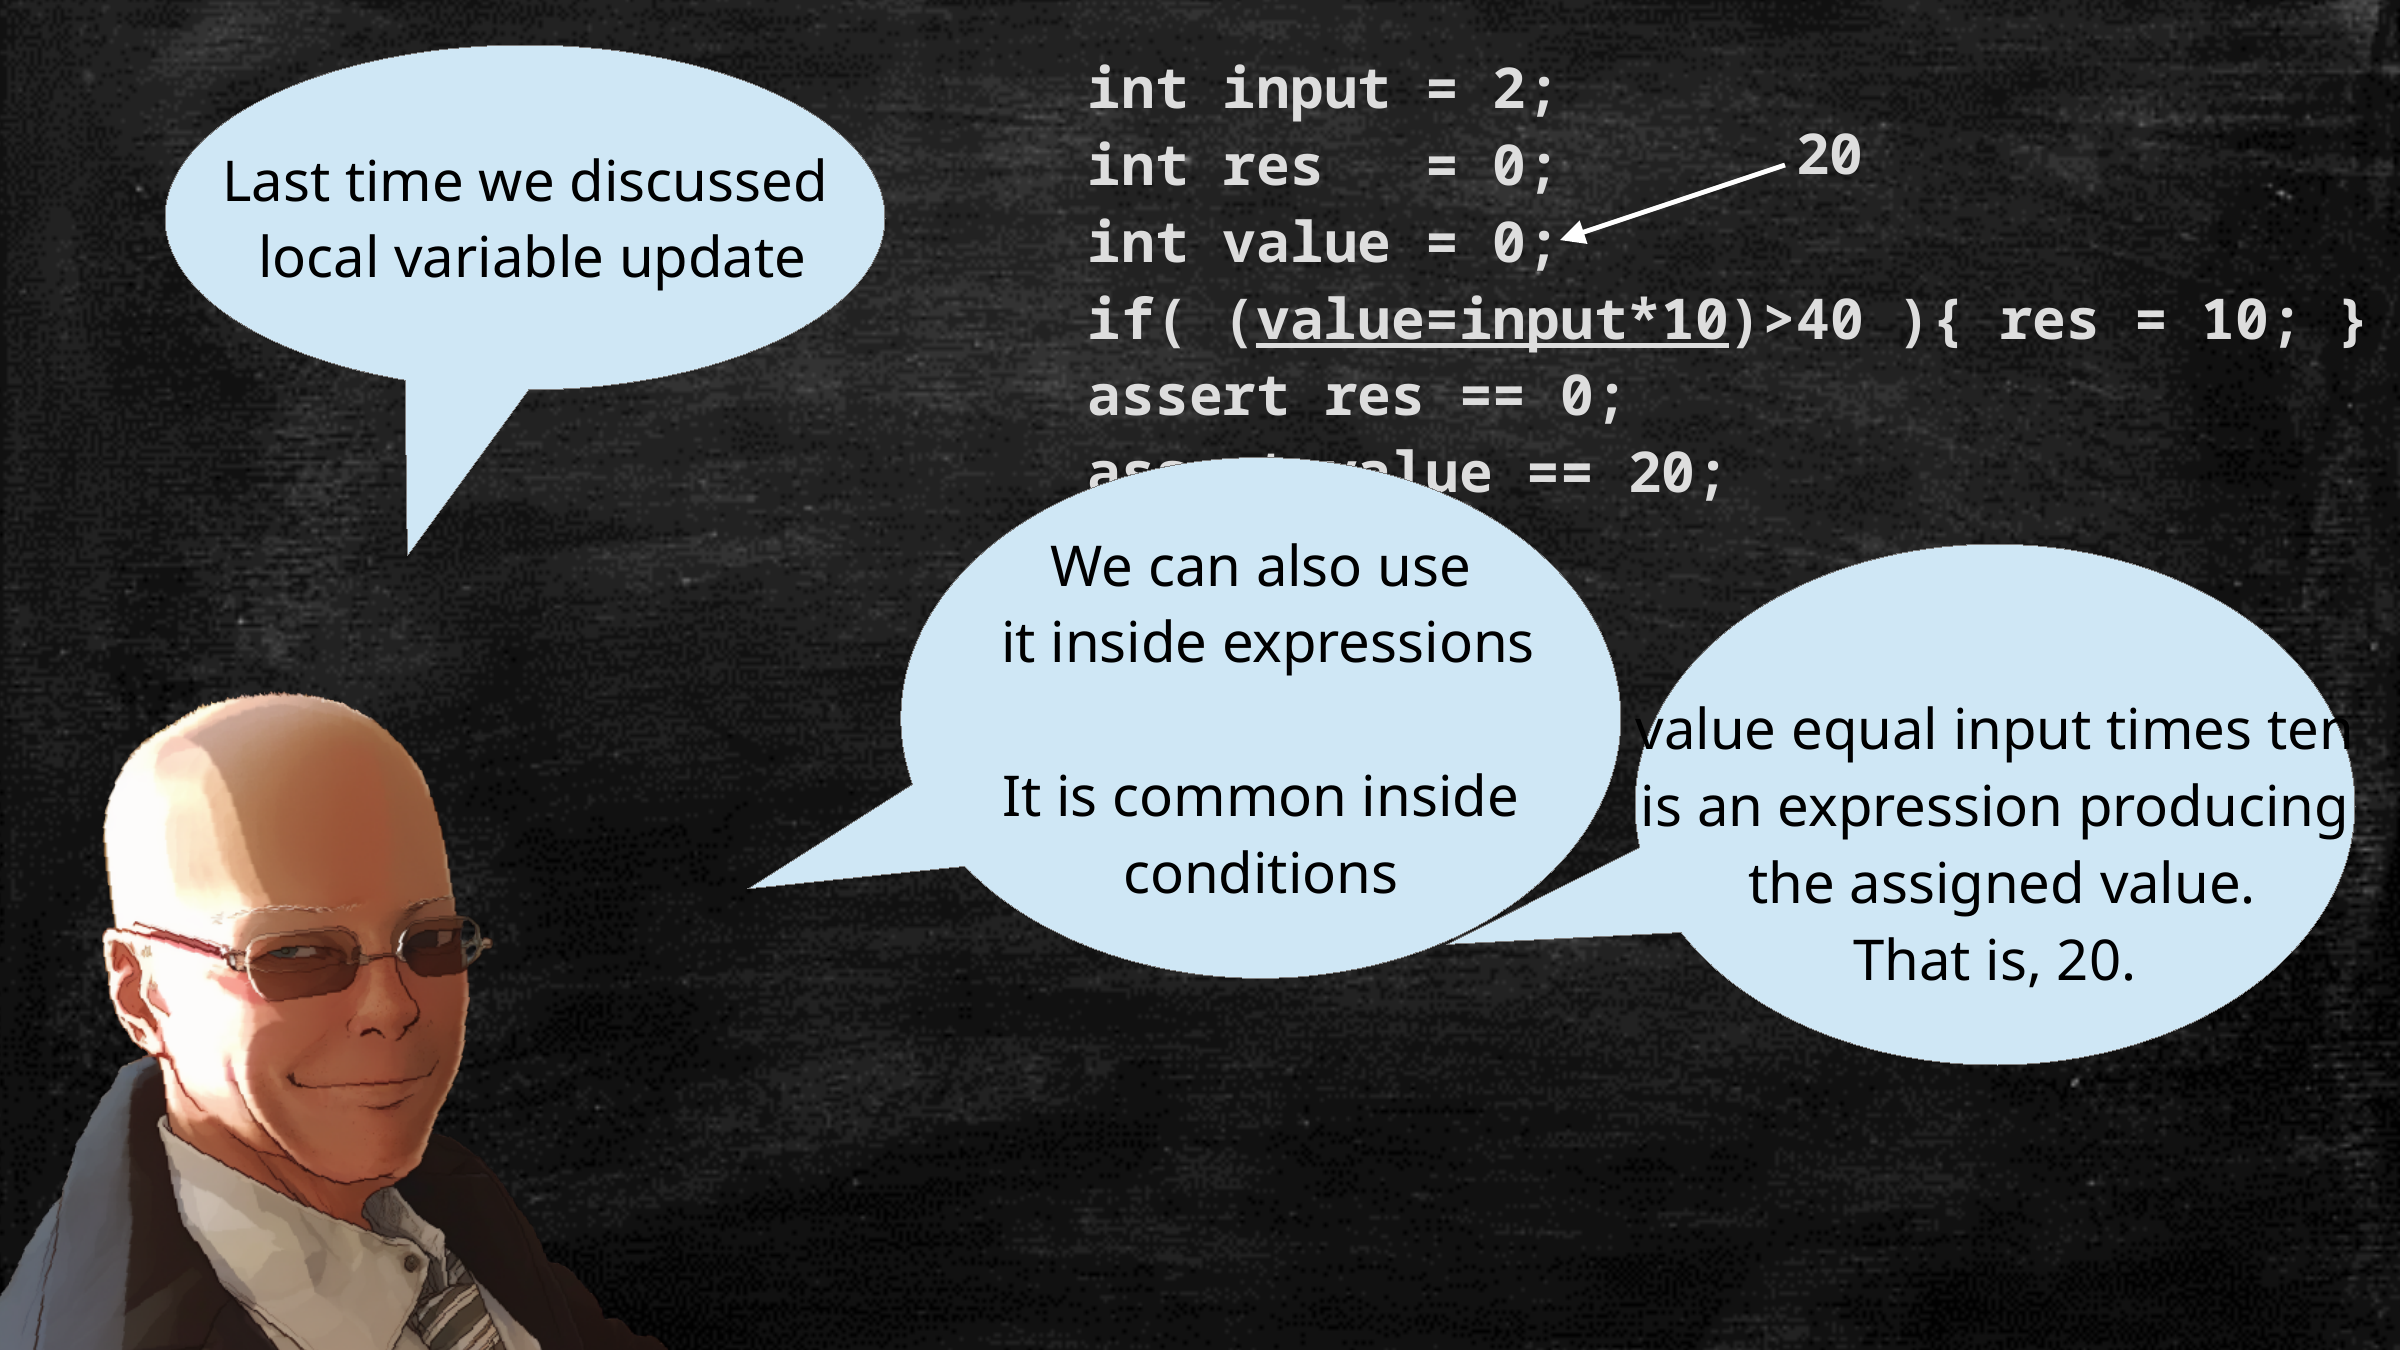

int input = 2;
int res = 0;
int value = 0;
if( (value=input*10)>40 ){ res = 10; }
assert res == 0;
assert value == 20;
Last time we discussed
 local variable update
20
We can also use
 it inside expressions
It is common inside
conditions
value equal input times ten
is an expression producing
 the assigned value.
That is, 20.